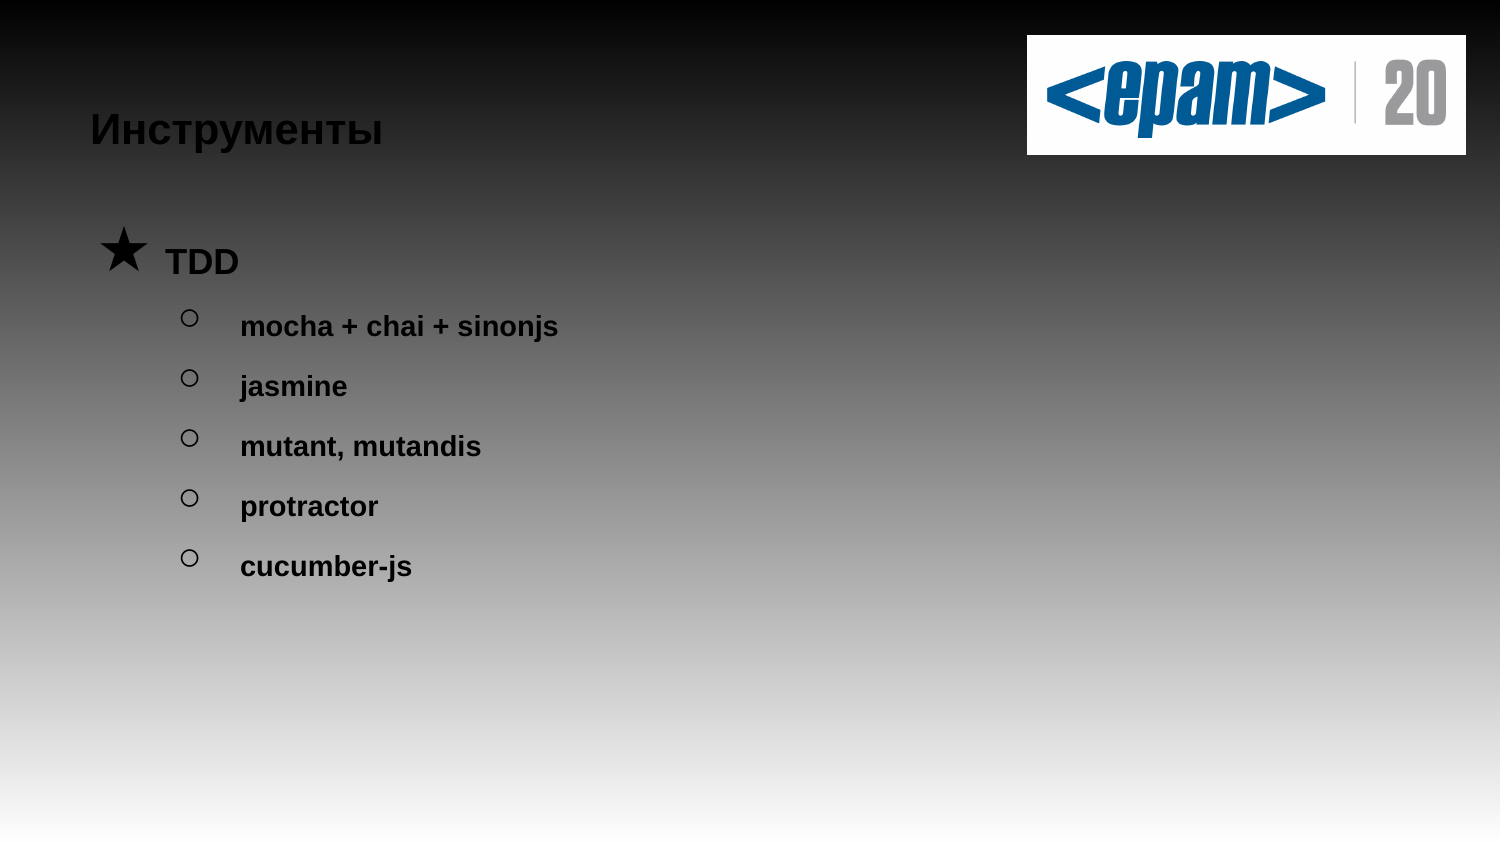

# Инструменты
TDD
mocha + chai + sinonjs
jasmine
mutant, mutandis
protractor
cucumber-js